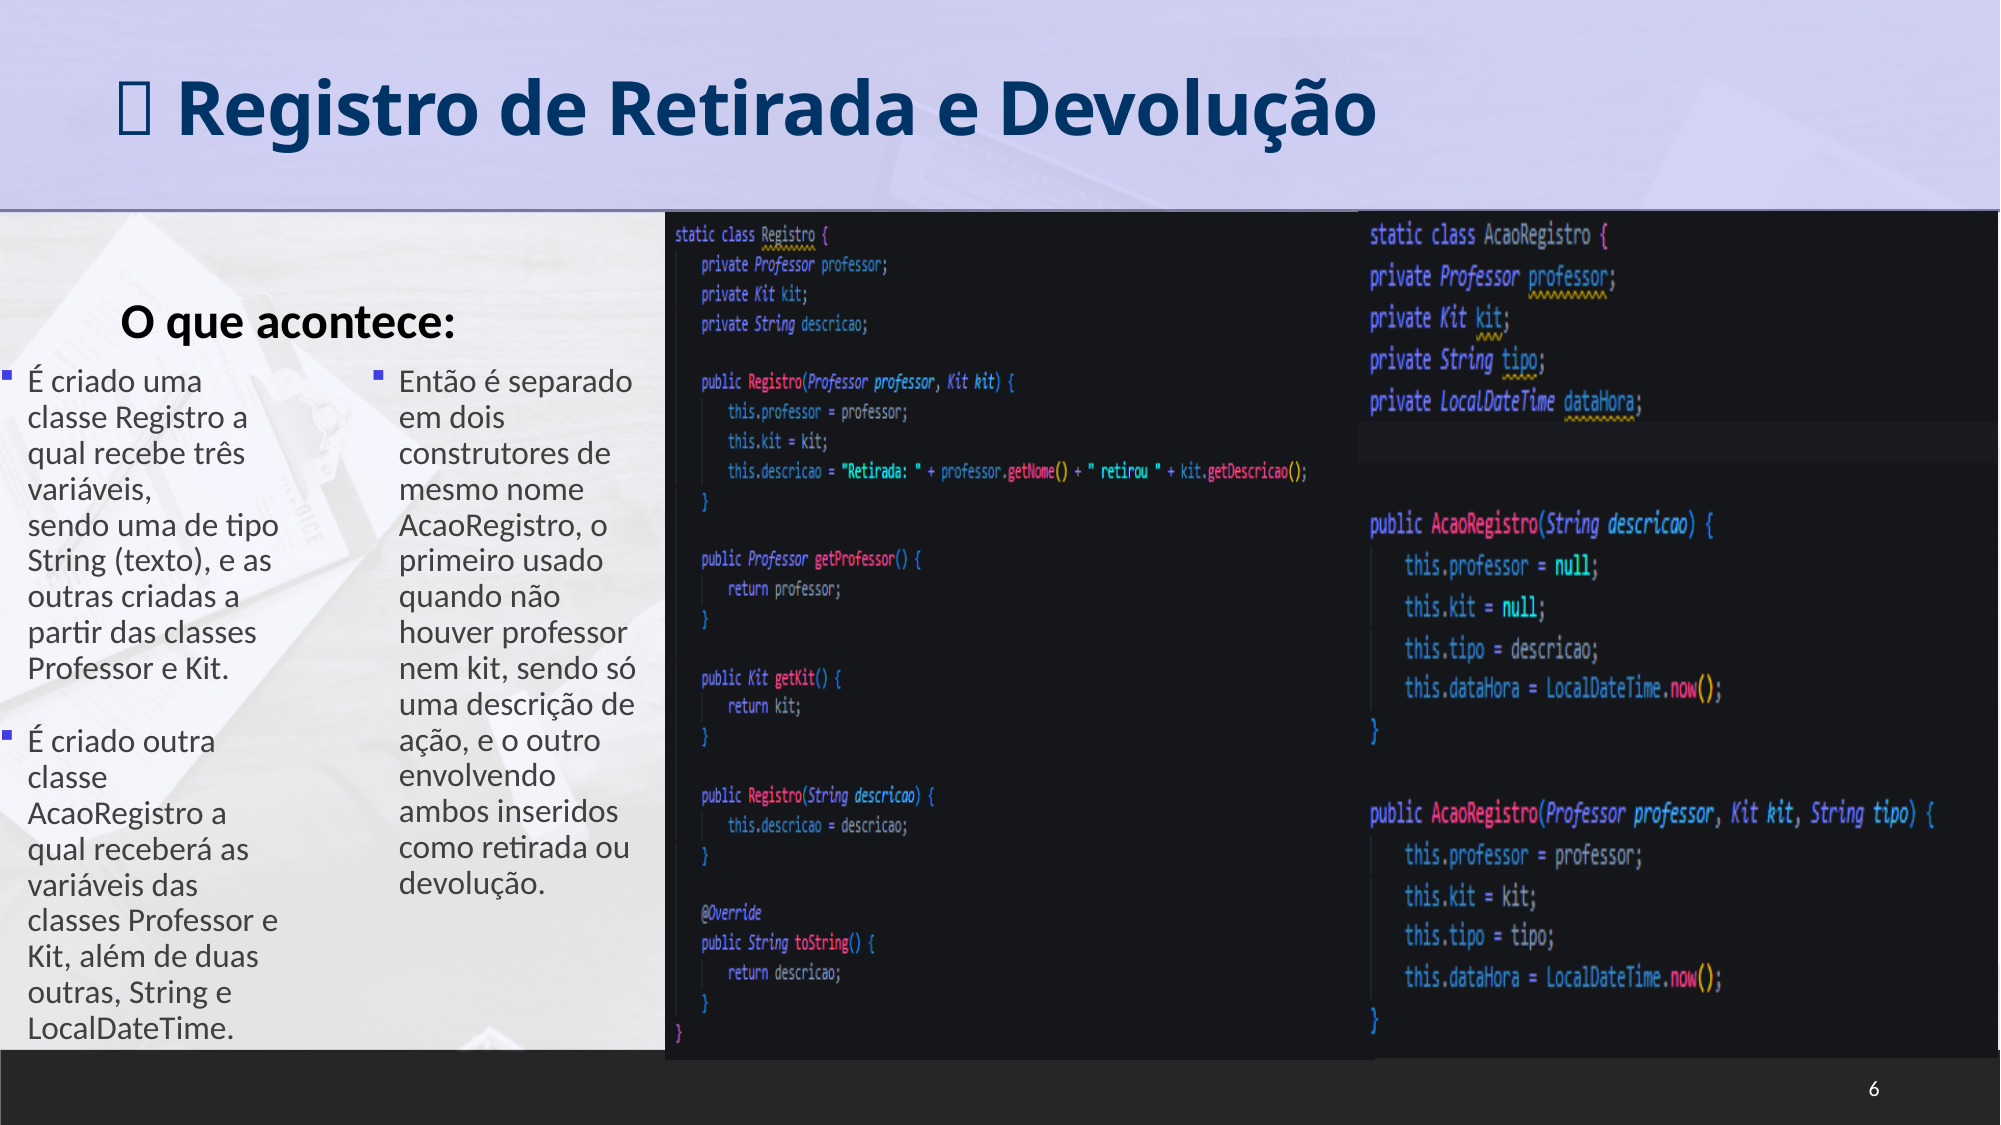

# 🔄 Registro de Retirada e Devolução
O que acontece:
É criado uma classe Registro a qual recebe três variáveis, sendo uma de tipo String (texto), e as outras criadas a partir das classes Professor e Kit.
É criado outra classe AcaoRegistro a qual receberá as variáveis das classes Professor e Kit, além de duas outras, String e LocalDateTime.
Então é separado em dois construtores de mesmo nome AcaoRegistro, o primeiro usado quando não houver professor nem kit, sendo só uma descrição de ação, e o outro envolvendo ambos inseridos como retirada ou devolução.